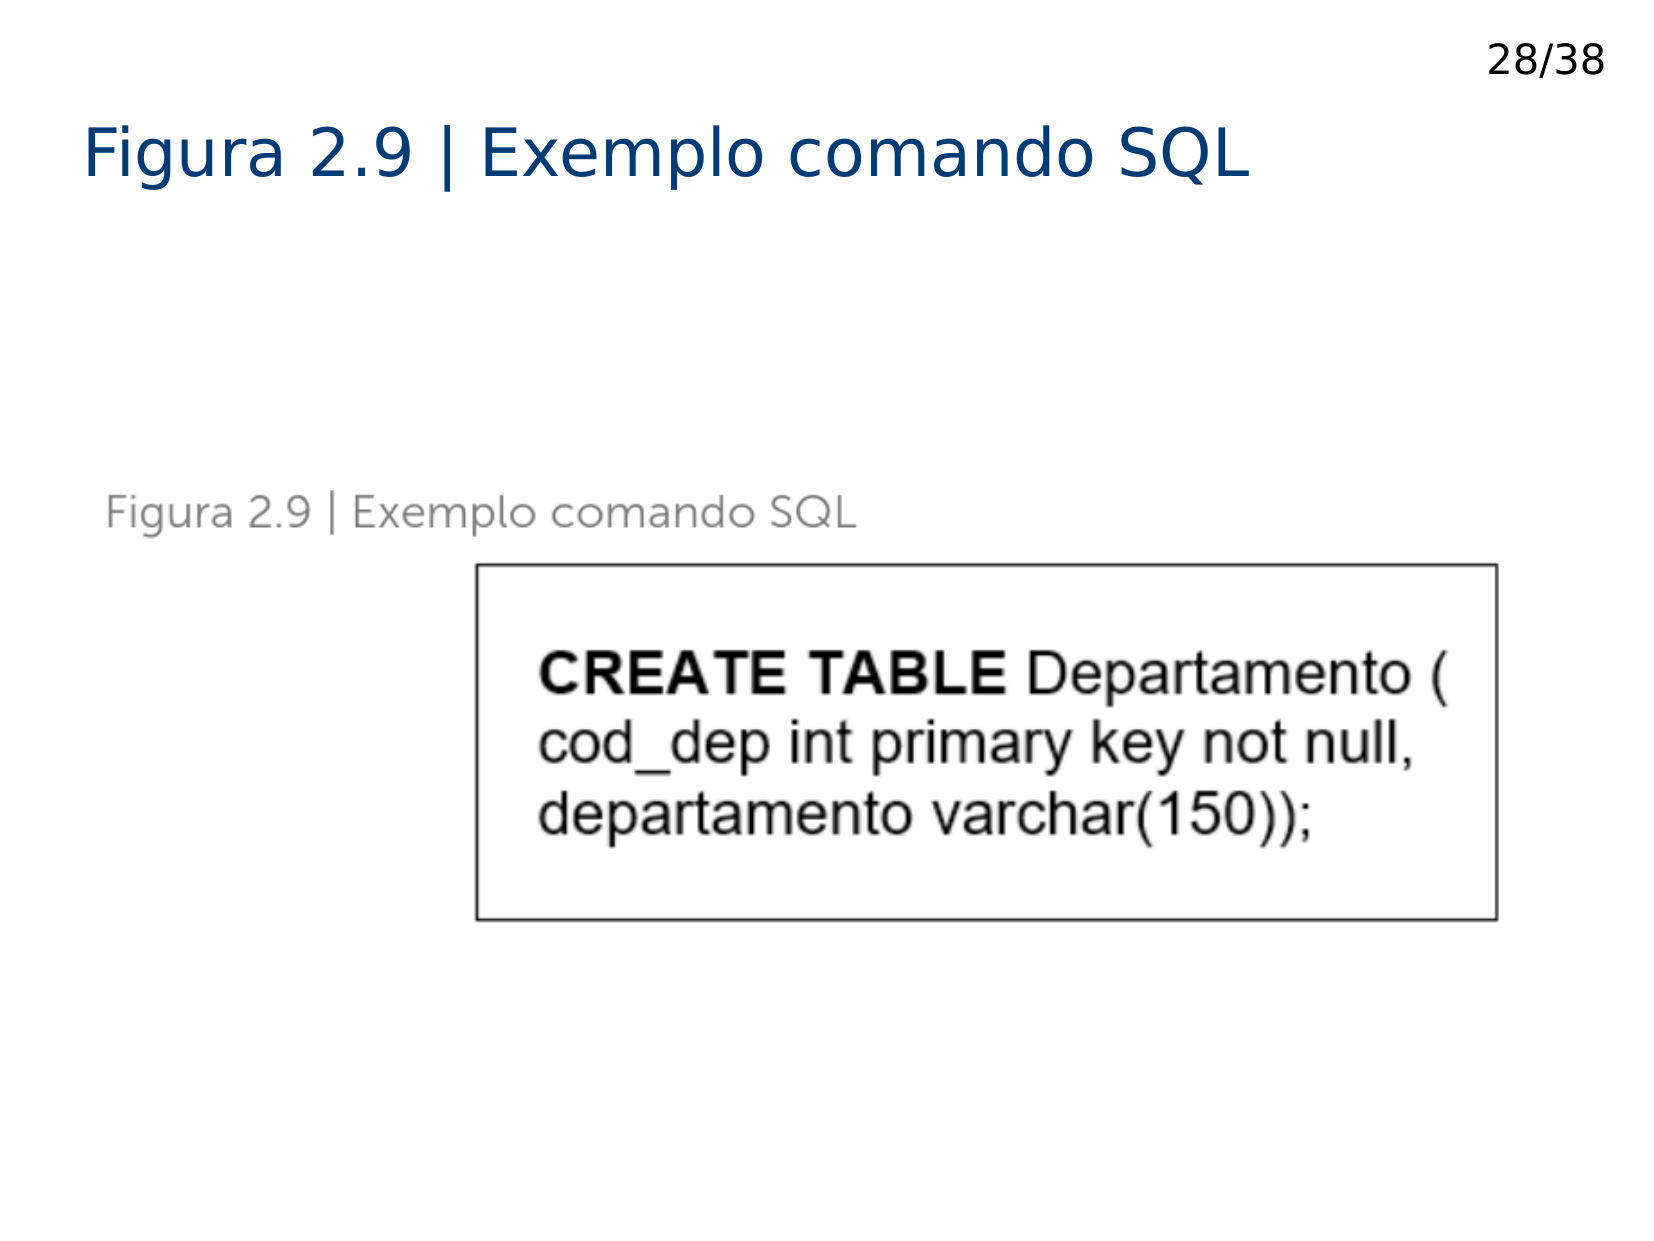

28
# Figura 2.9 | Exemplo comando SQL